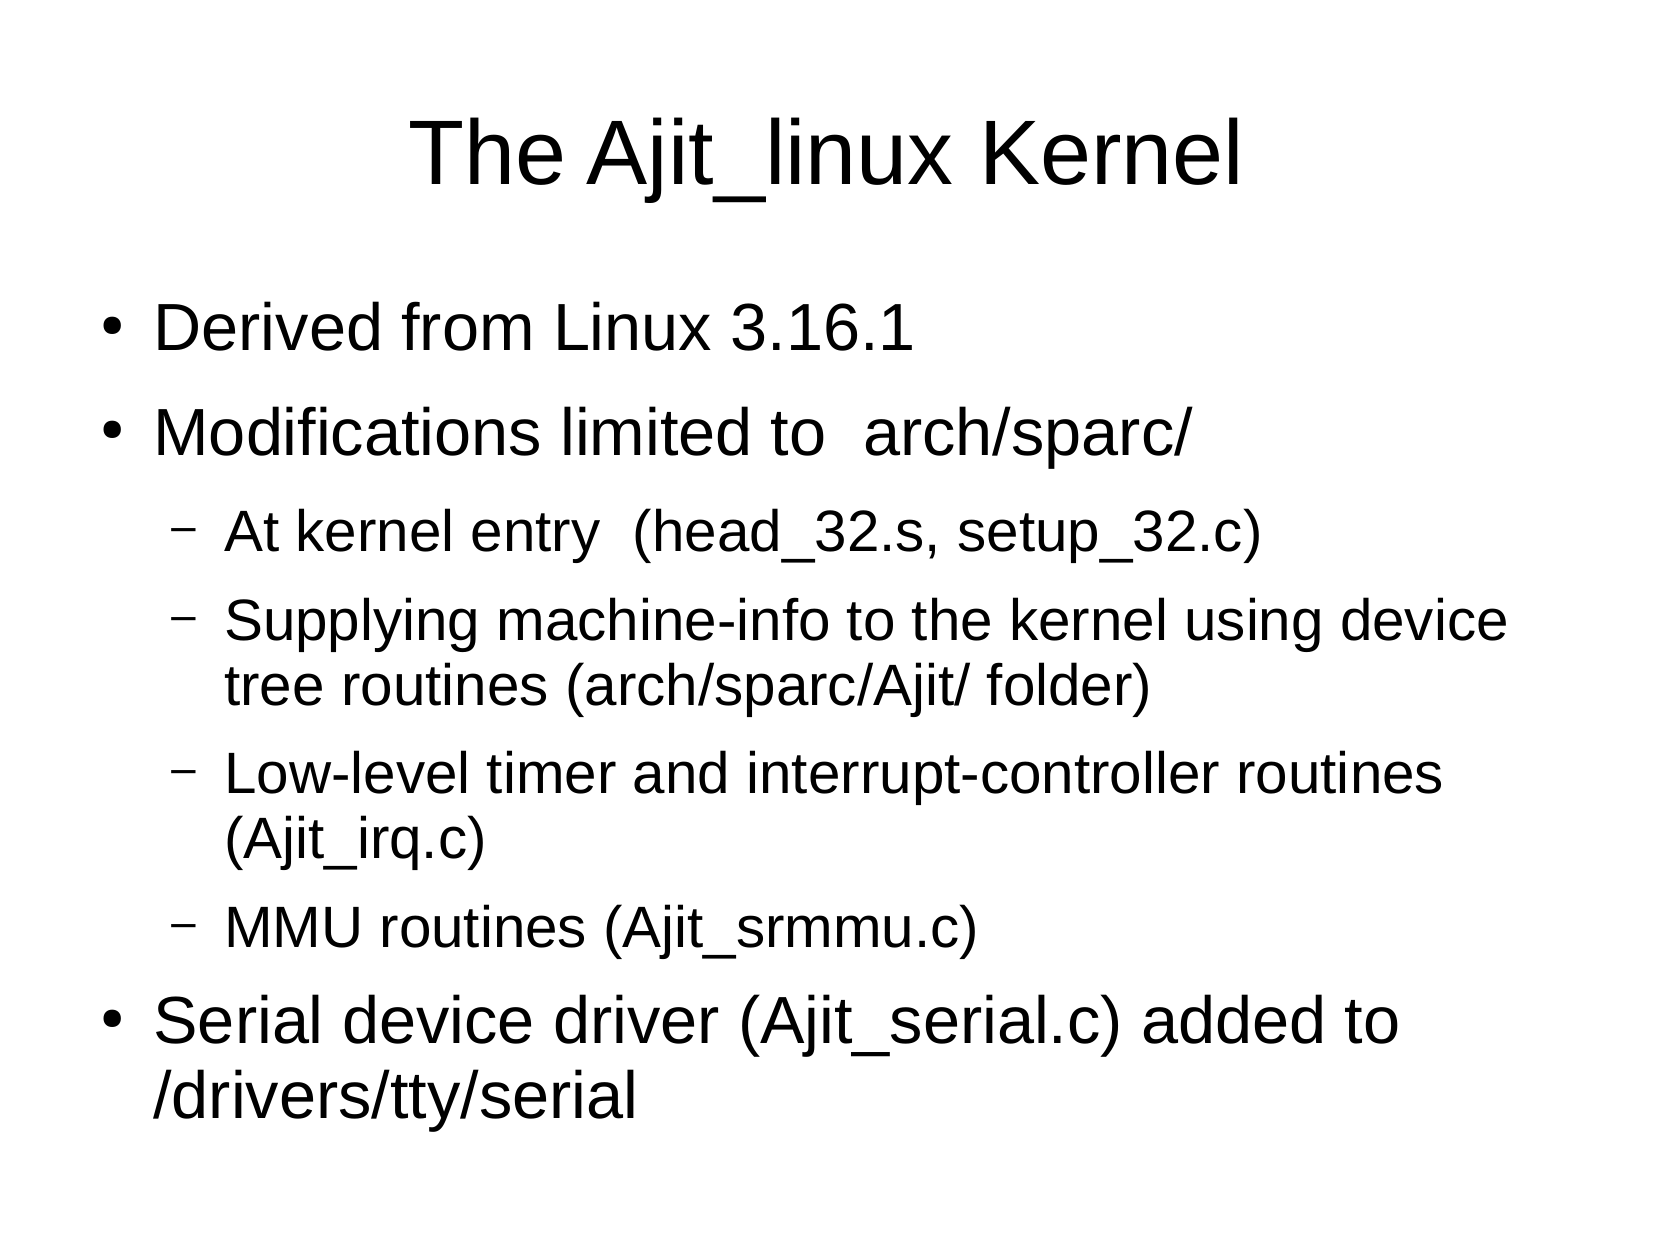

# The Ajit_linux Kernel
Derived from Linux 3.16.1
Modifications limited to arch/sparc/
At kernel entry (head_32.s, setup_32.c)
Supplying machine-info to the kernel using device tree routines (arch/sparc/Ajit/ folder)
Low-level timer and interrupt-controller routines (Ajit_irq.c)
MMU routines (Ajit_srmmu.c)
Serial device driver (Ajit_serial.c) added to /drivers/tty/serial